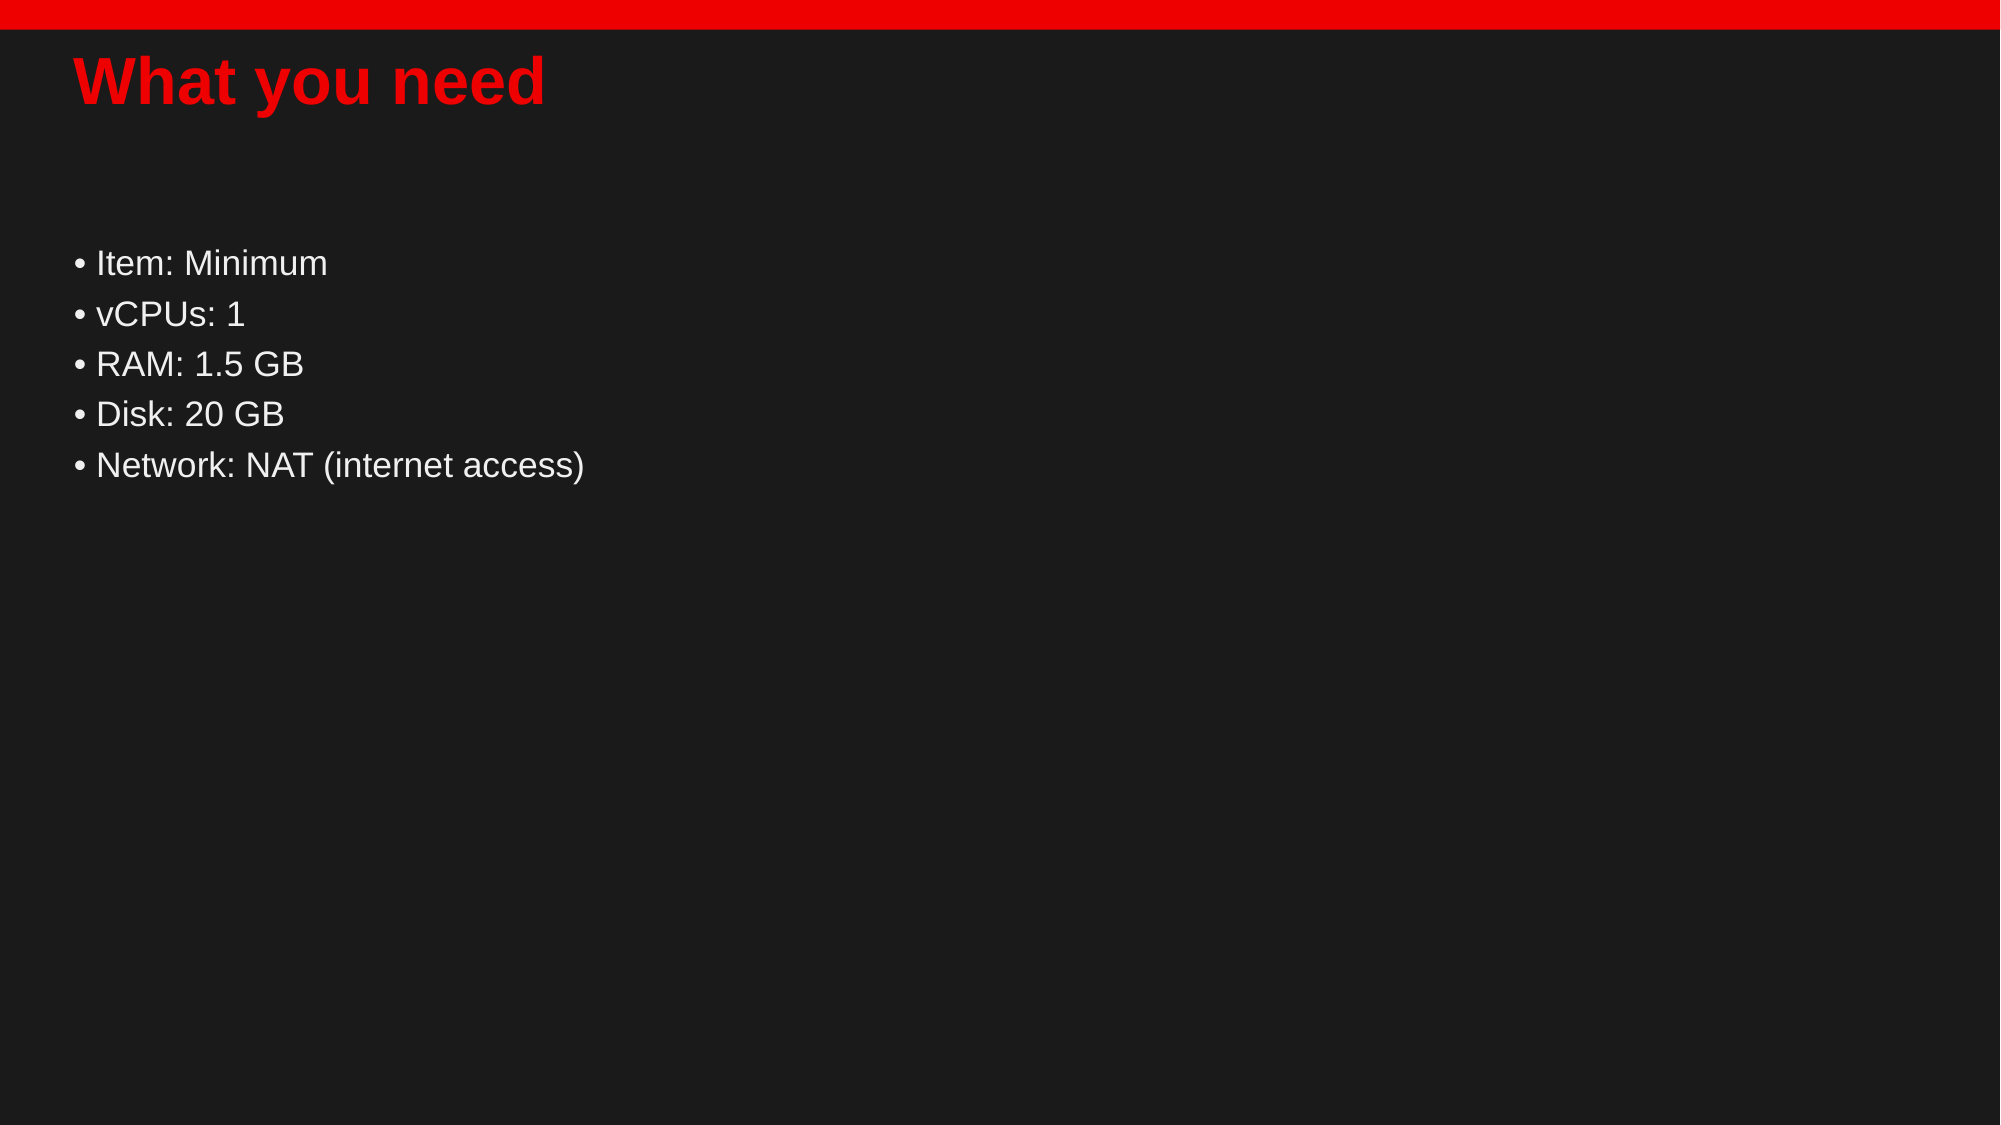

What you need
• Item: Minimum
• vCPUs: 1
• RAM: 1.5 GB
• Disk: 20 GB
• Network: NAT (internet access)